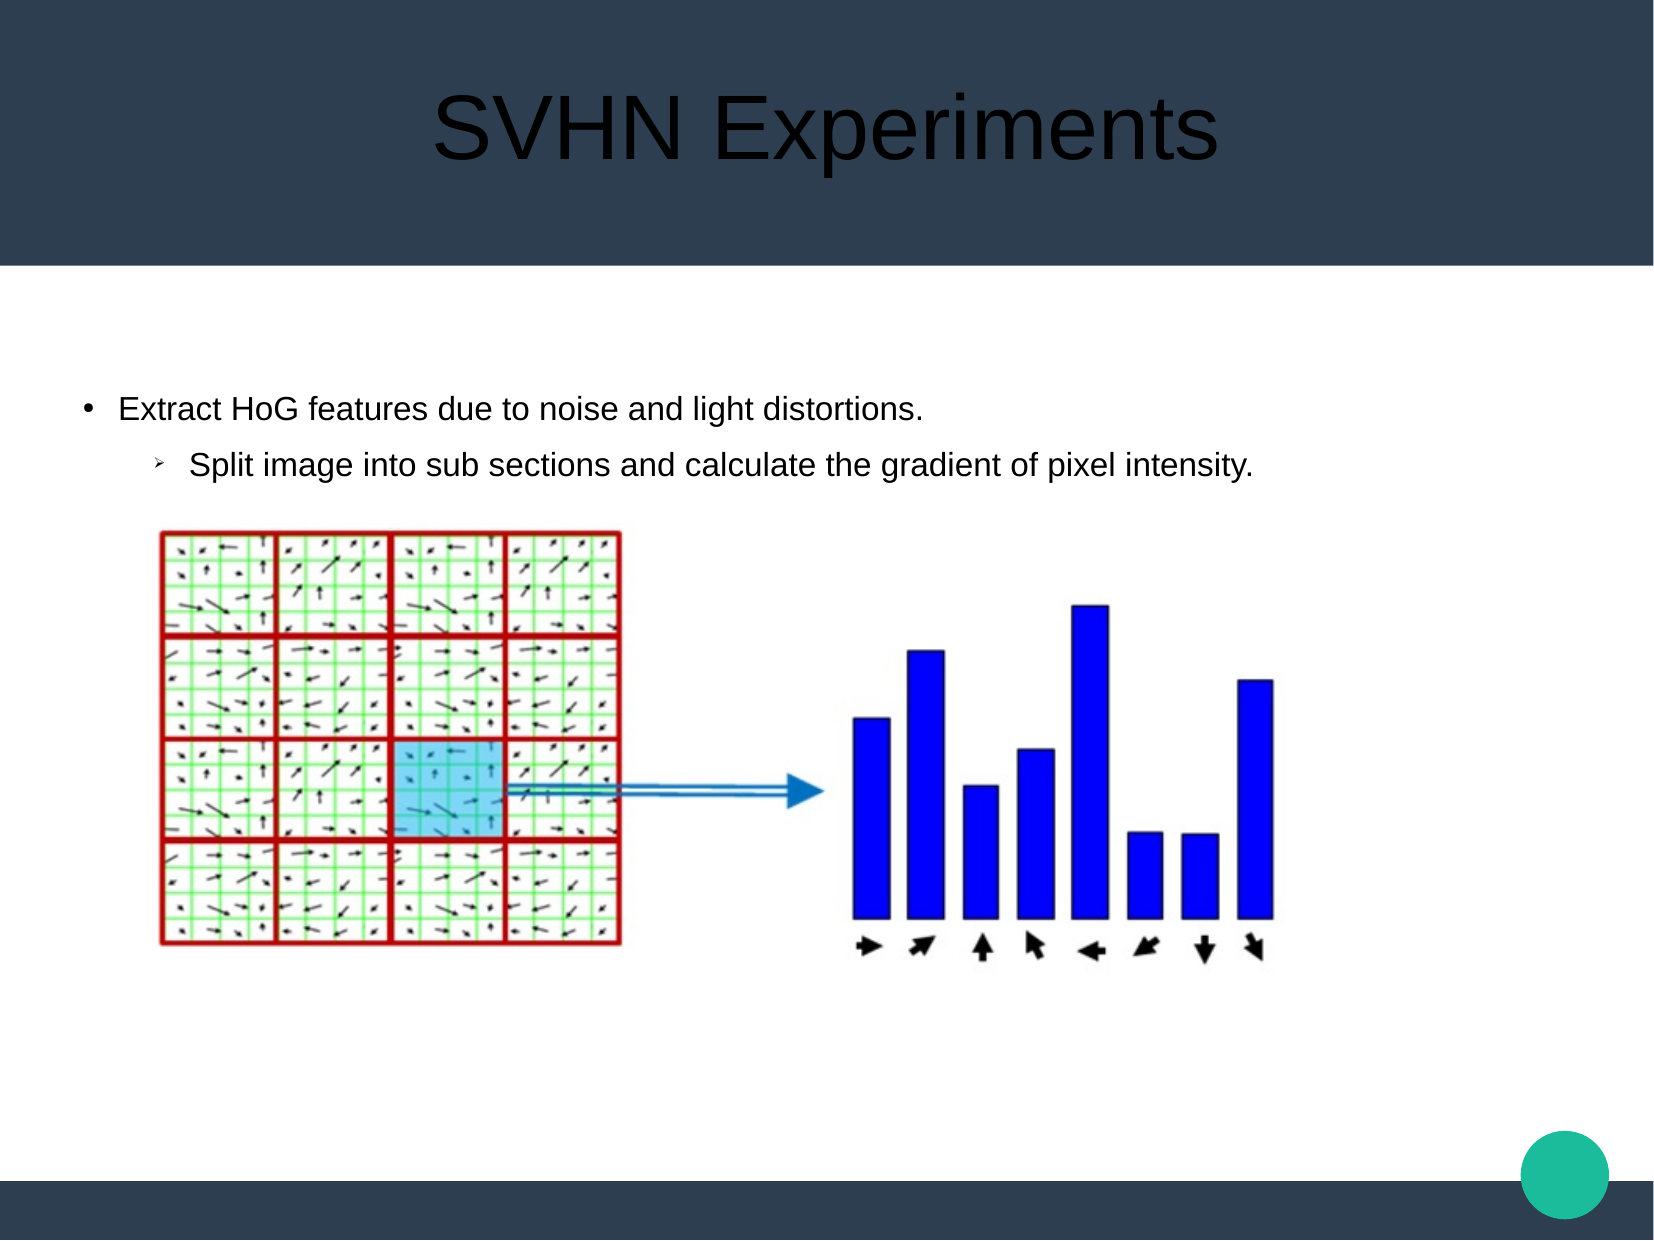

# SVHN Experiments
Extract HoG features due to noise and light distortions.
Split image into sub sections and calculate the gradient of pixel intensity.